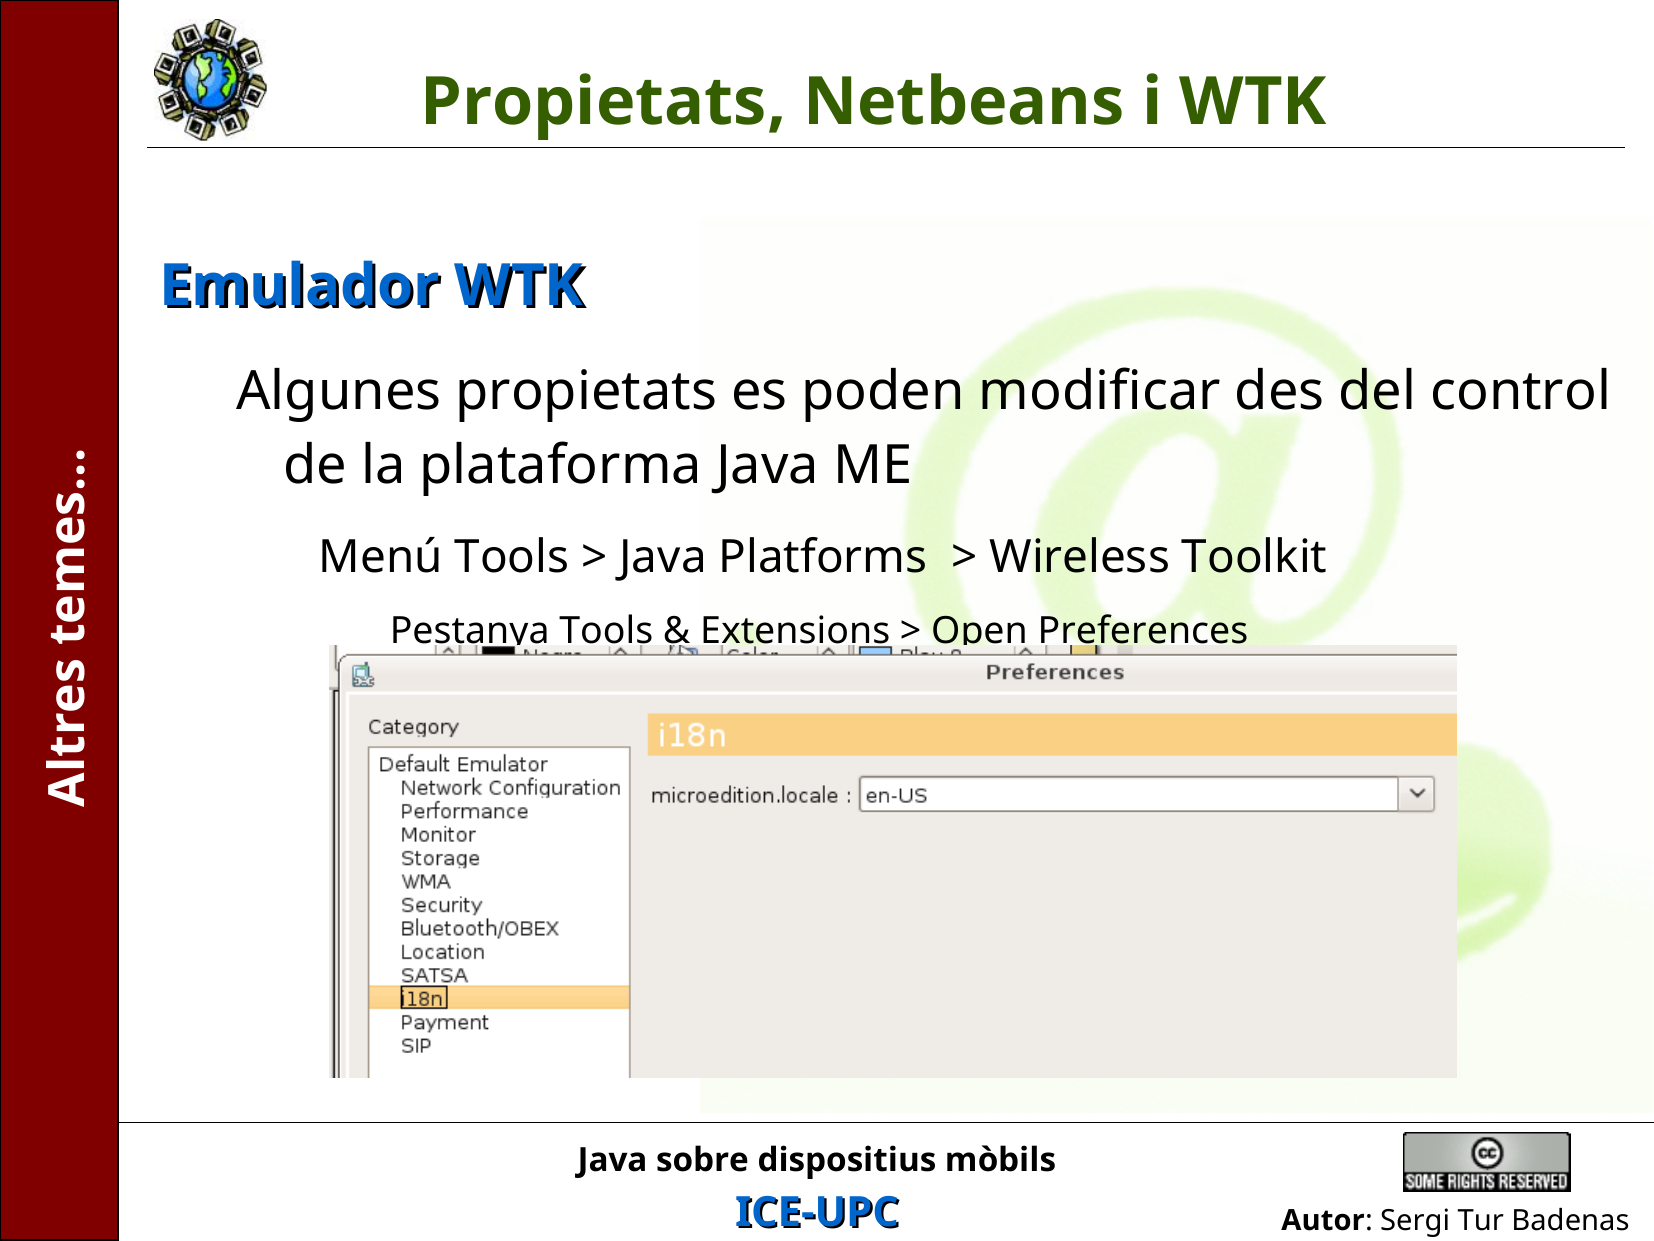

# Propietats, Netbeans i WTK
Emulador WTK
Algunes propietats es poden modificar des del control de la plataforma Java ME
Menú Tools > Java Platforms > Wireless Toolkit
Pestanya Tools & Extensions > Open Preferences